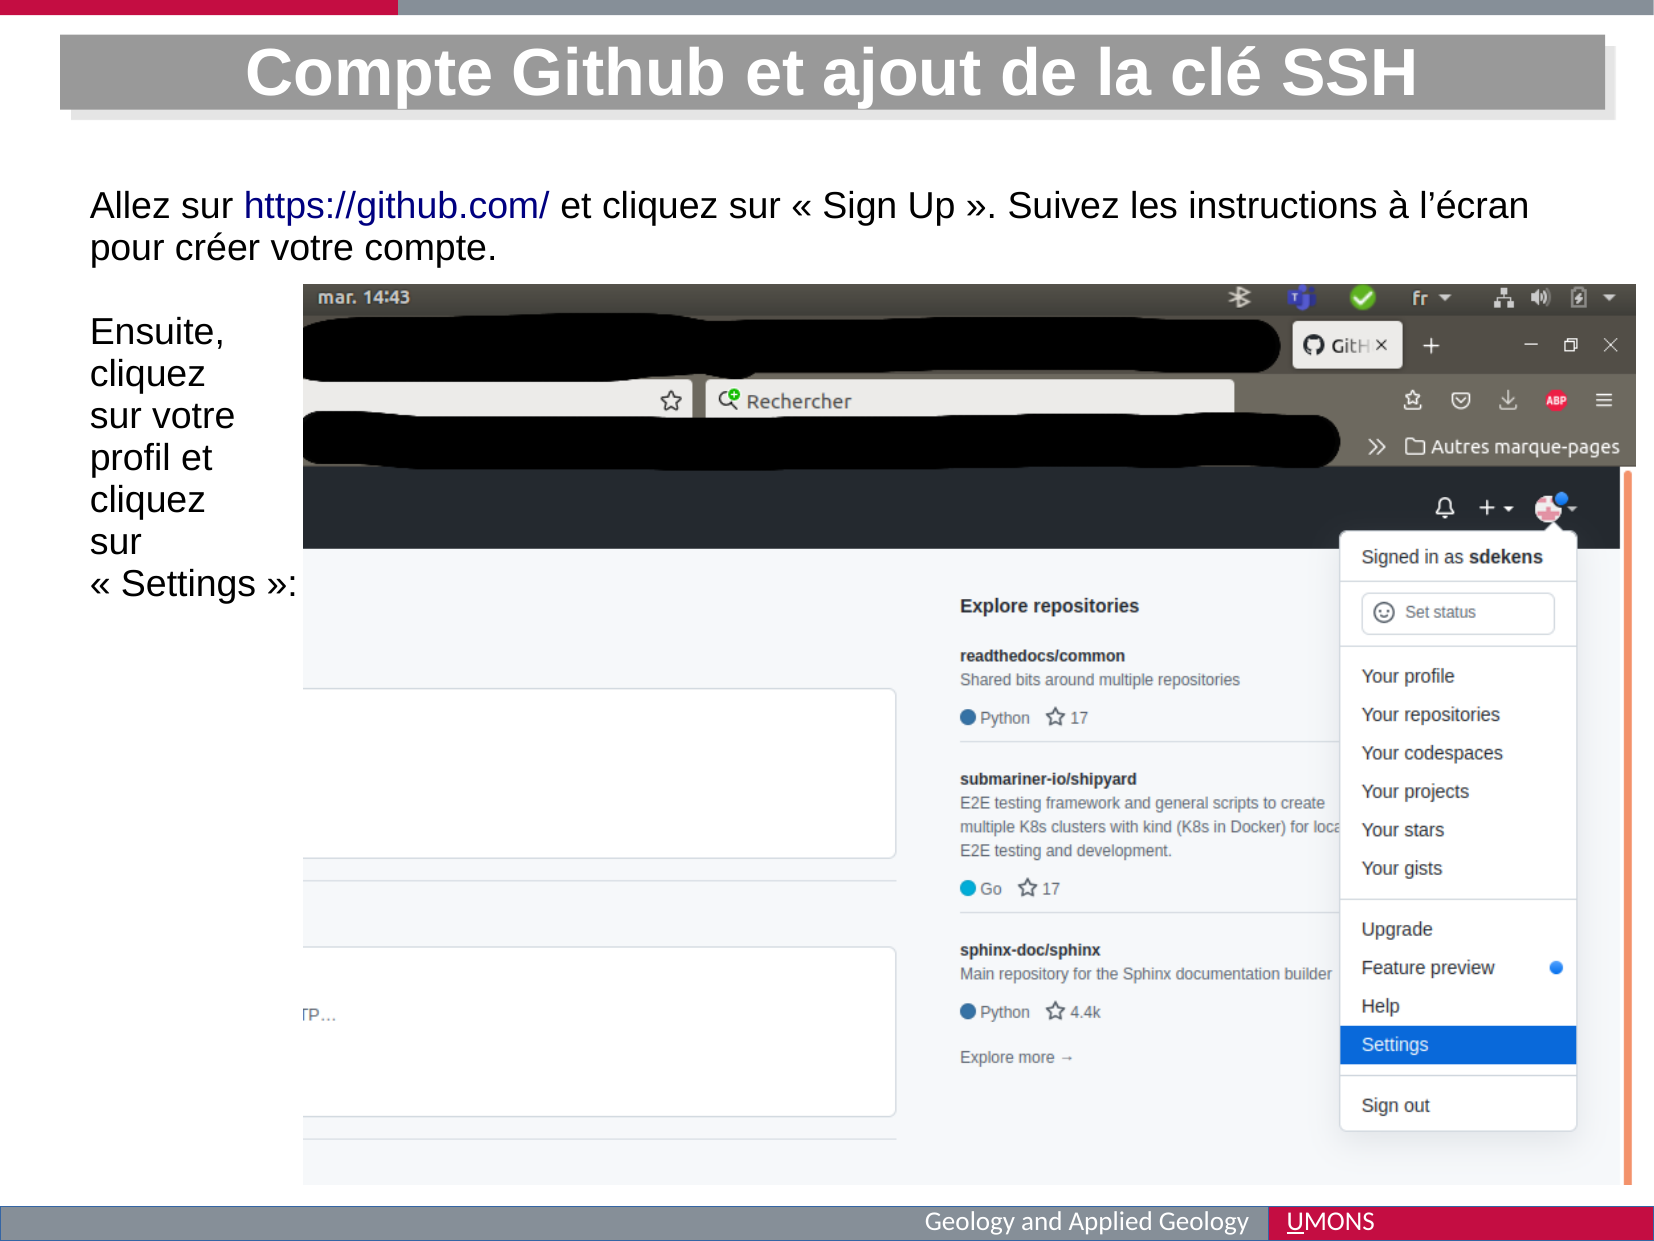

# Compte Github et ajout de la clé SSH
Allez sur https://github.com/ et cliquez sur « Sign Up ». Suivez les instructions à l’écran
pour créer votre compte.
Ensuite,
cliquez
sur votre
profil et
cliquez
sur
« Settings »: